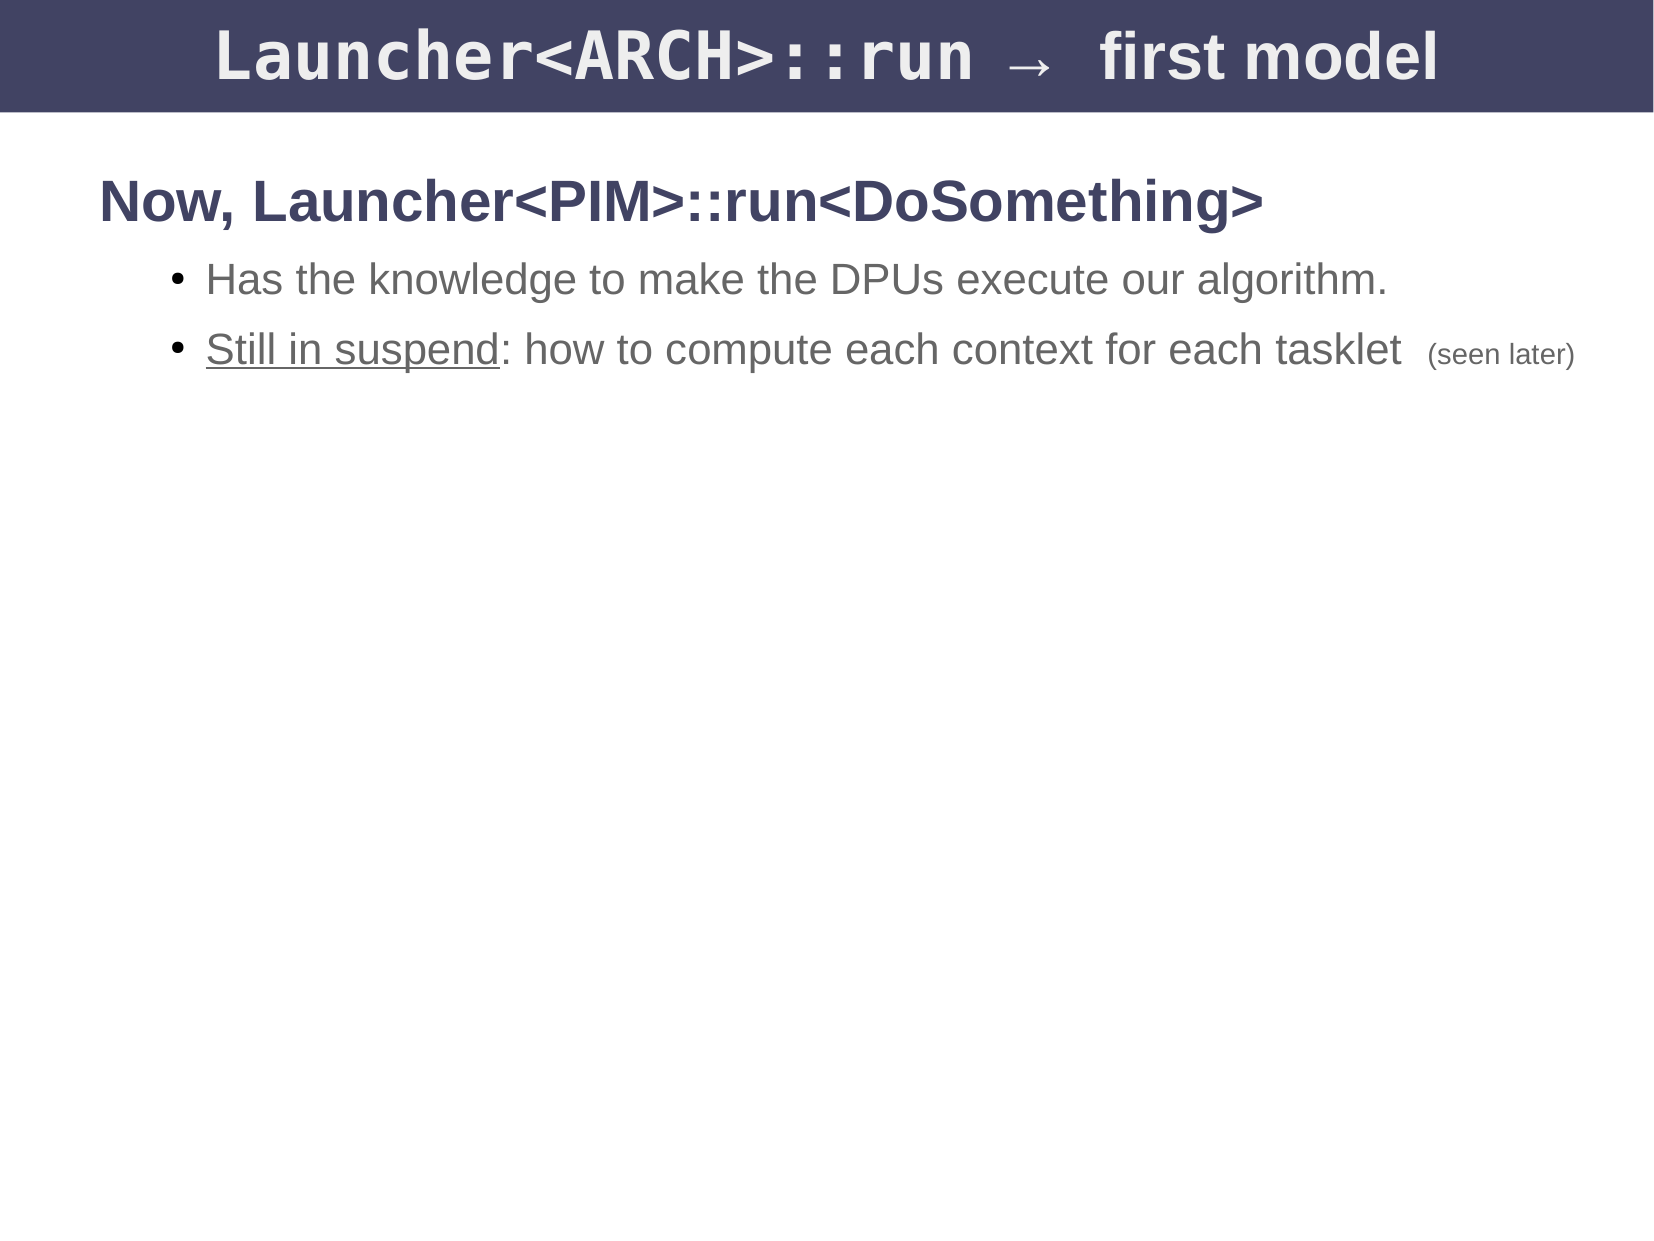

Launcher<ARCH>::run → first model
Now, Launcher<PIM>::run<DoSomething>
Has the knowledge to make the DPUs execute our algorithm.
Still in suspend: how to compute each context for each tasklet (seen later)